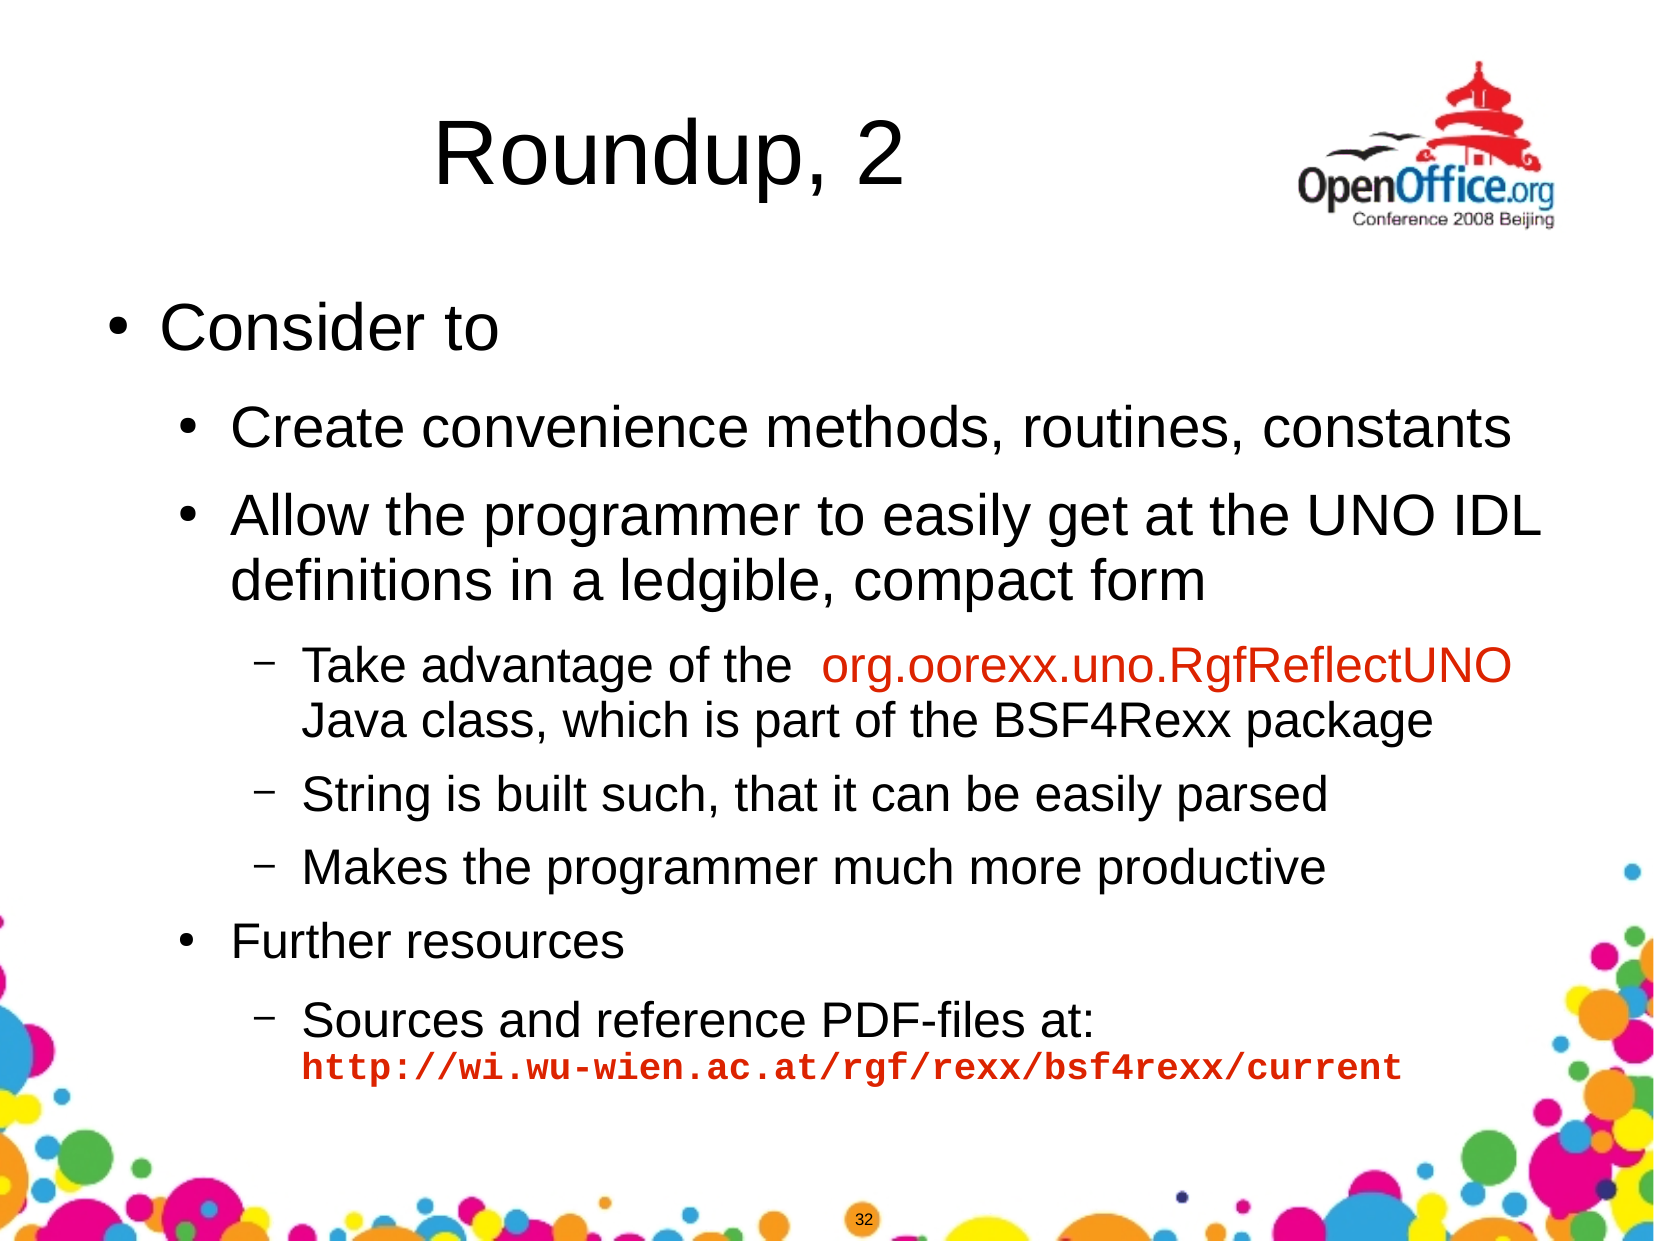

# Roundup, 2
Consider to
Create convenience methods, routines, constants
Allow the programmer to easily get at the UNO IDL definitions in a ledgible, compact form
Take advantage of the org.oorexx.uno.RgfReflectUNO Java class, which is part of the BSF4Rexx package
String is built such, that it can be easily parsed
Makes the programmer much more productive
Further resources
Sources and reference PDF-files at:
http://wi.wu-wien.ac.at/rgf/rexx/bsf4rexx/current
32